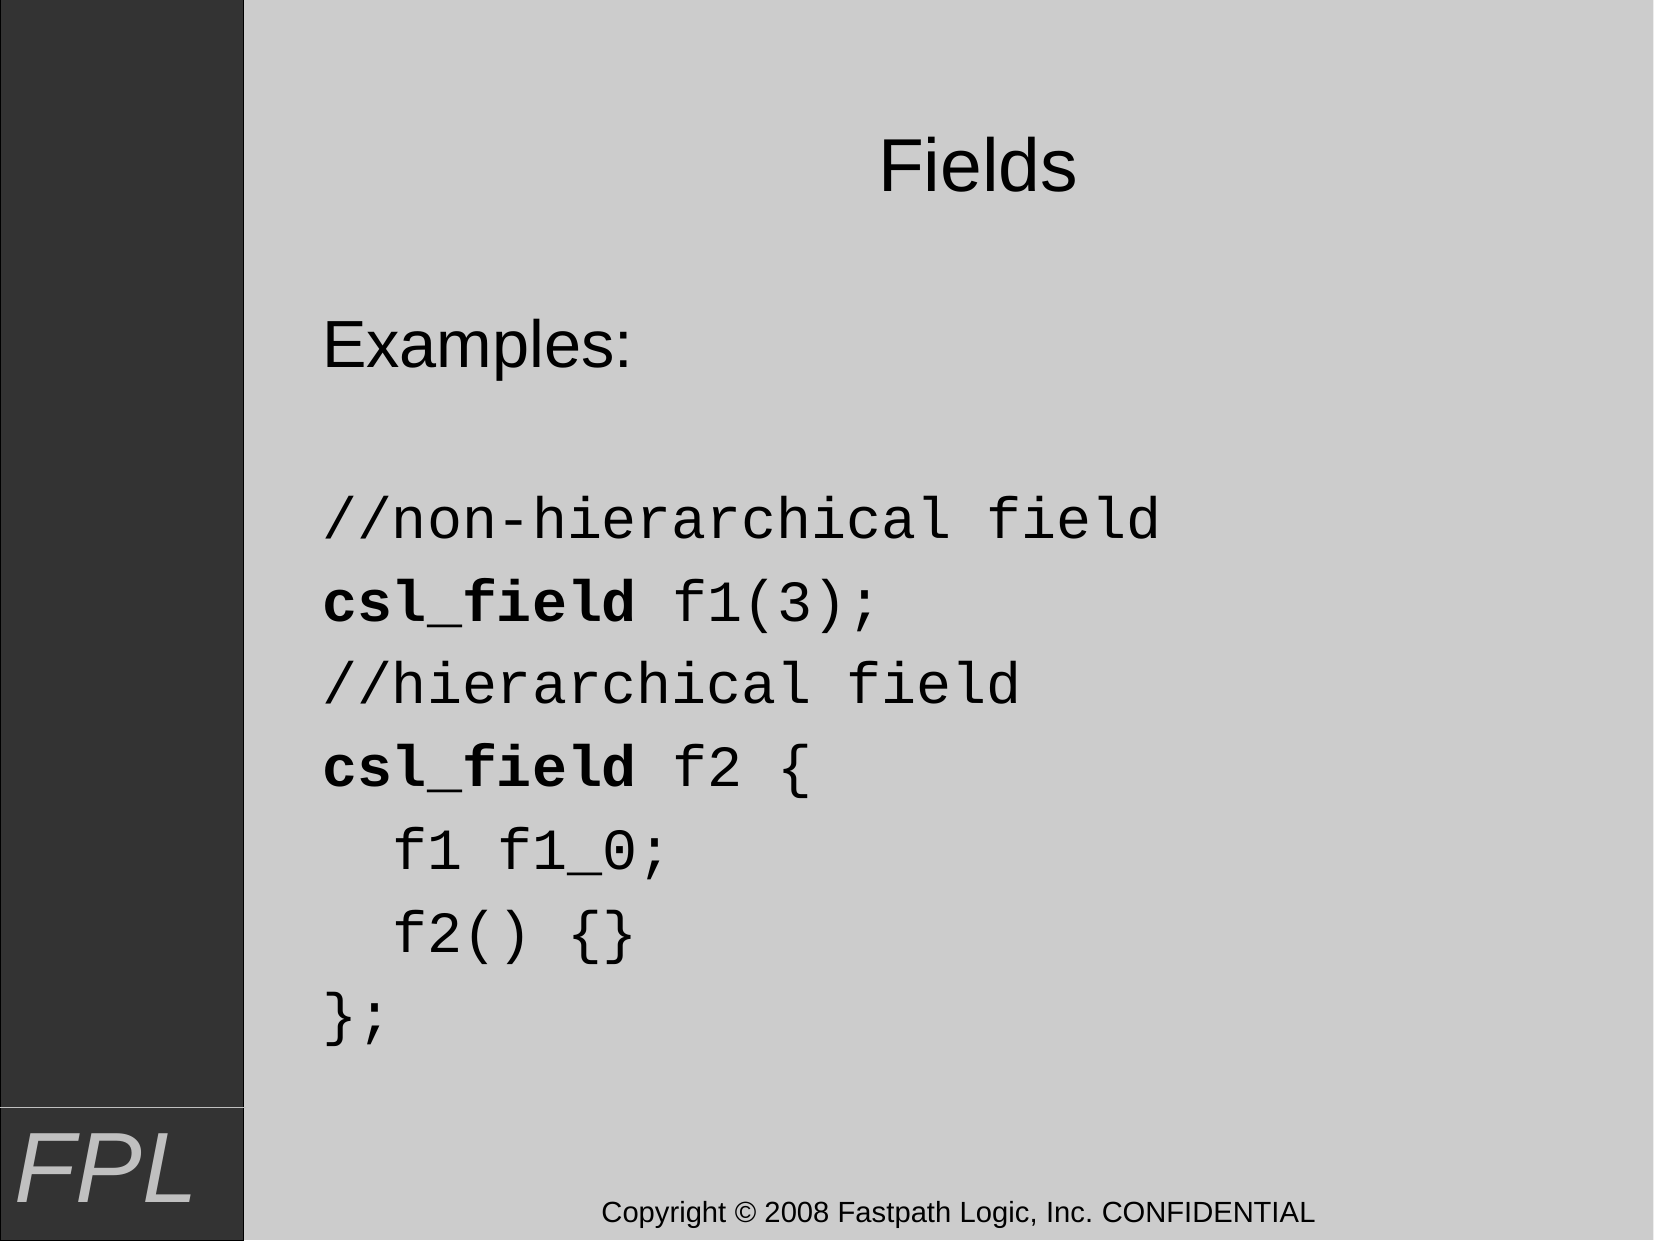

# Fields
Examples:
//non-hierarchical field
csl_field f1(3);
//hierarchical field
csl_field f2 {
 f1 f1_0;
 f2() {}
};